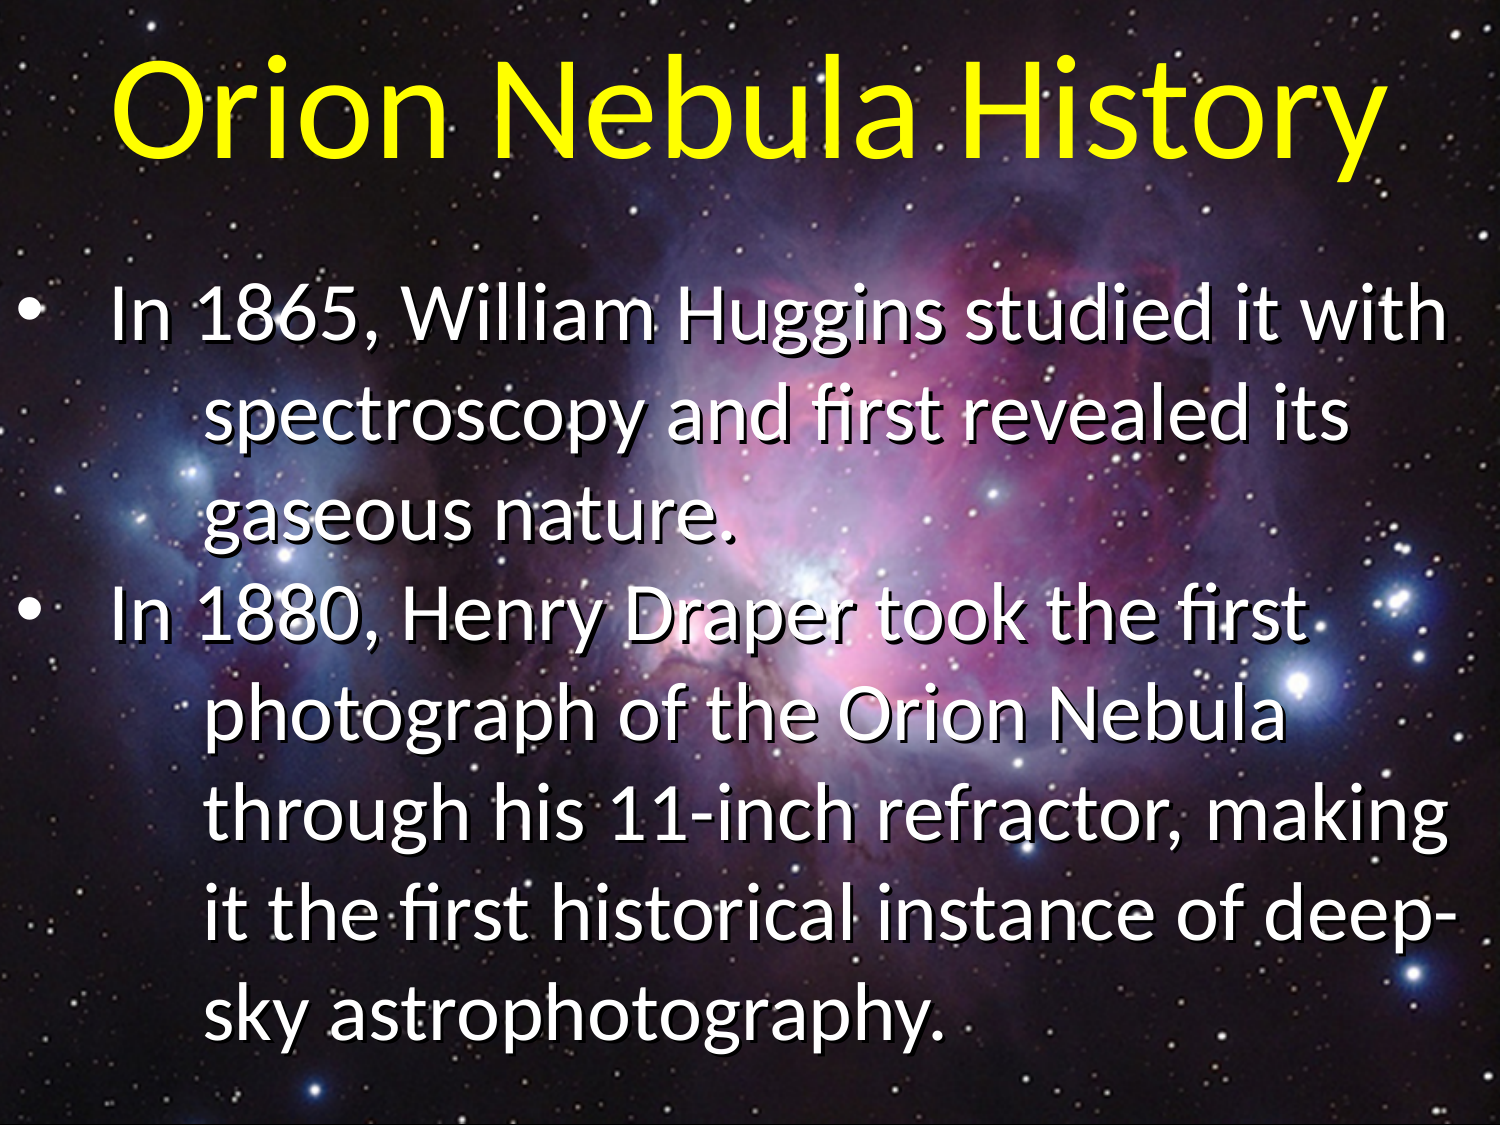

Orion Nebula History
In 1865, William Huggins studied it with spectroscopy and first revealed its gaseous nature.
In 1880, Henry Draper took the first photograph of the Orion Nebula through his 11-inch refractor, making it the first historical instance of deep-sky astrophotography.